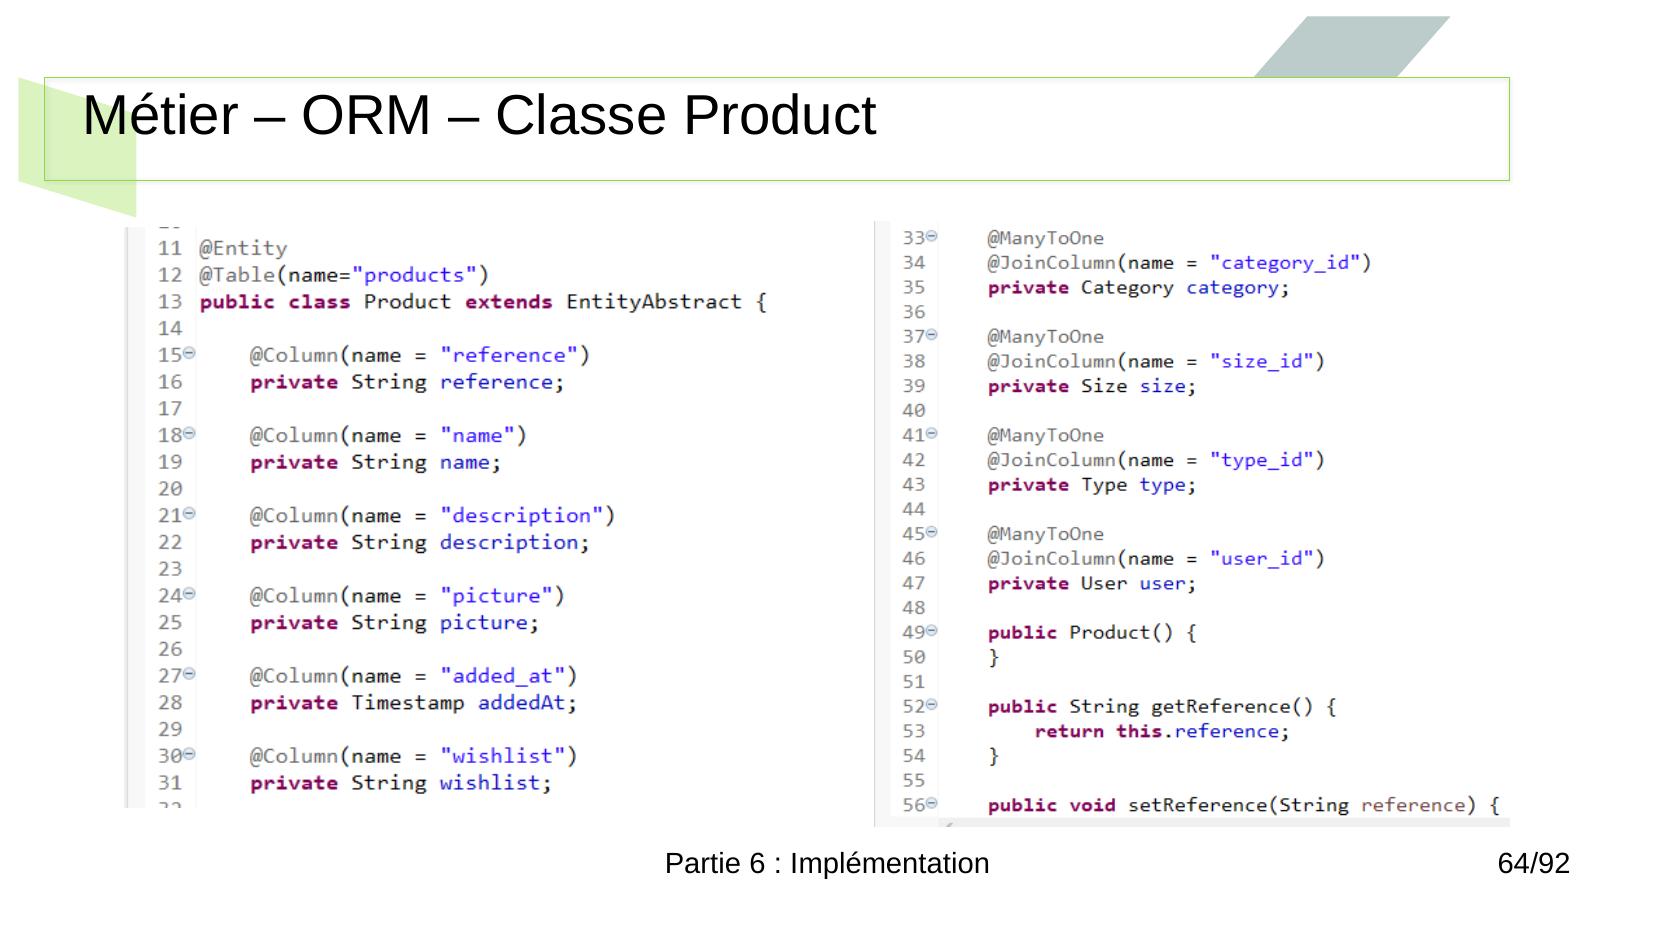

# Métier – ORM – Classe Product
Partie 6 : Implémentation
64